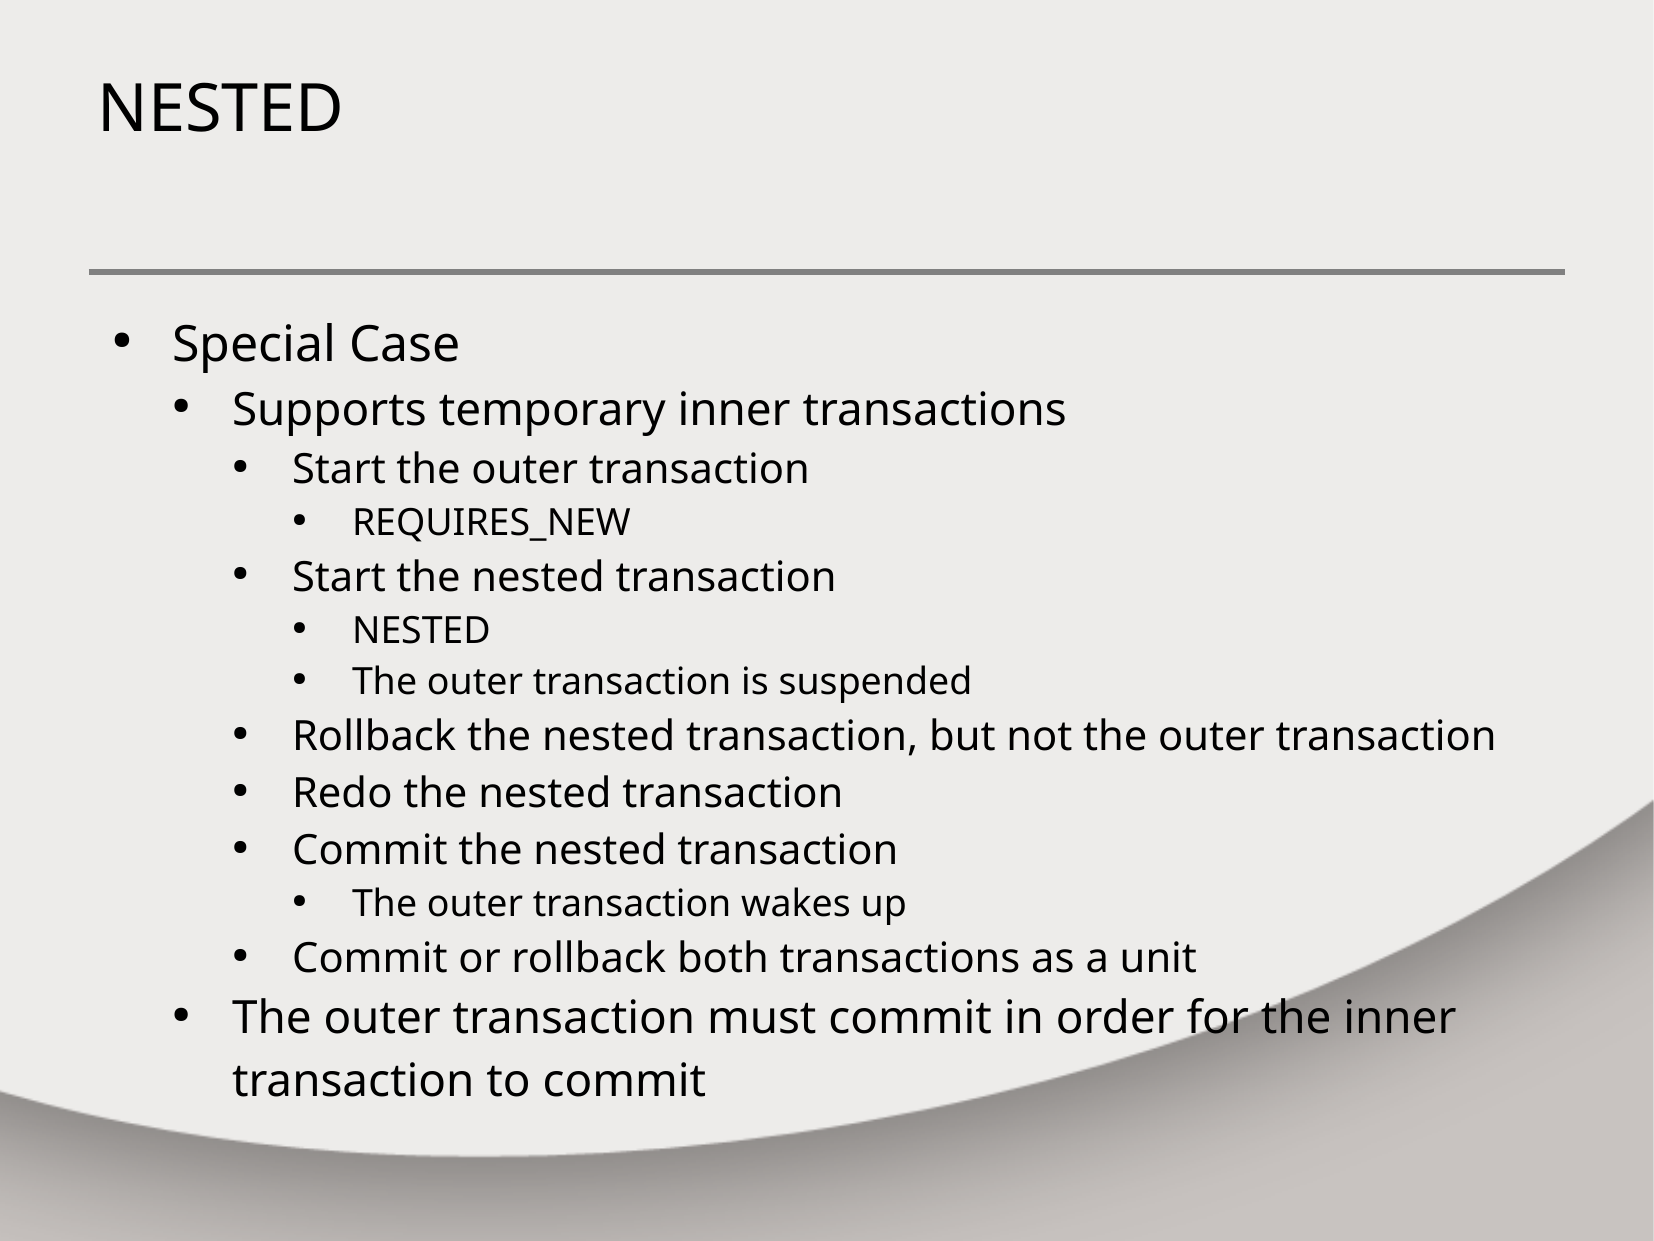

# NESTED
Special Case
Supports temporary inner transactions
Start the outer transaction
REQUIRES_NEW
Start the nested transaction
NESTED
The outer transaction is suspended
Rollback the nested transaction, but not the outer transaction
Redo the nested transaction
Commit the nested transaction
The outer transaction wakes up
Commit or rollback both transactions as a unit
The outer transaction must commit in order for the inner transaction to commit